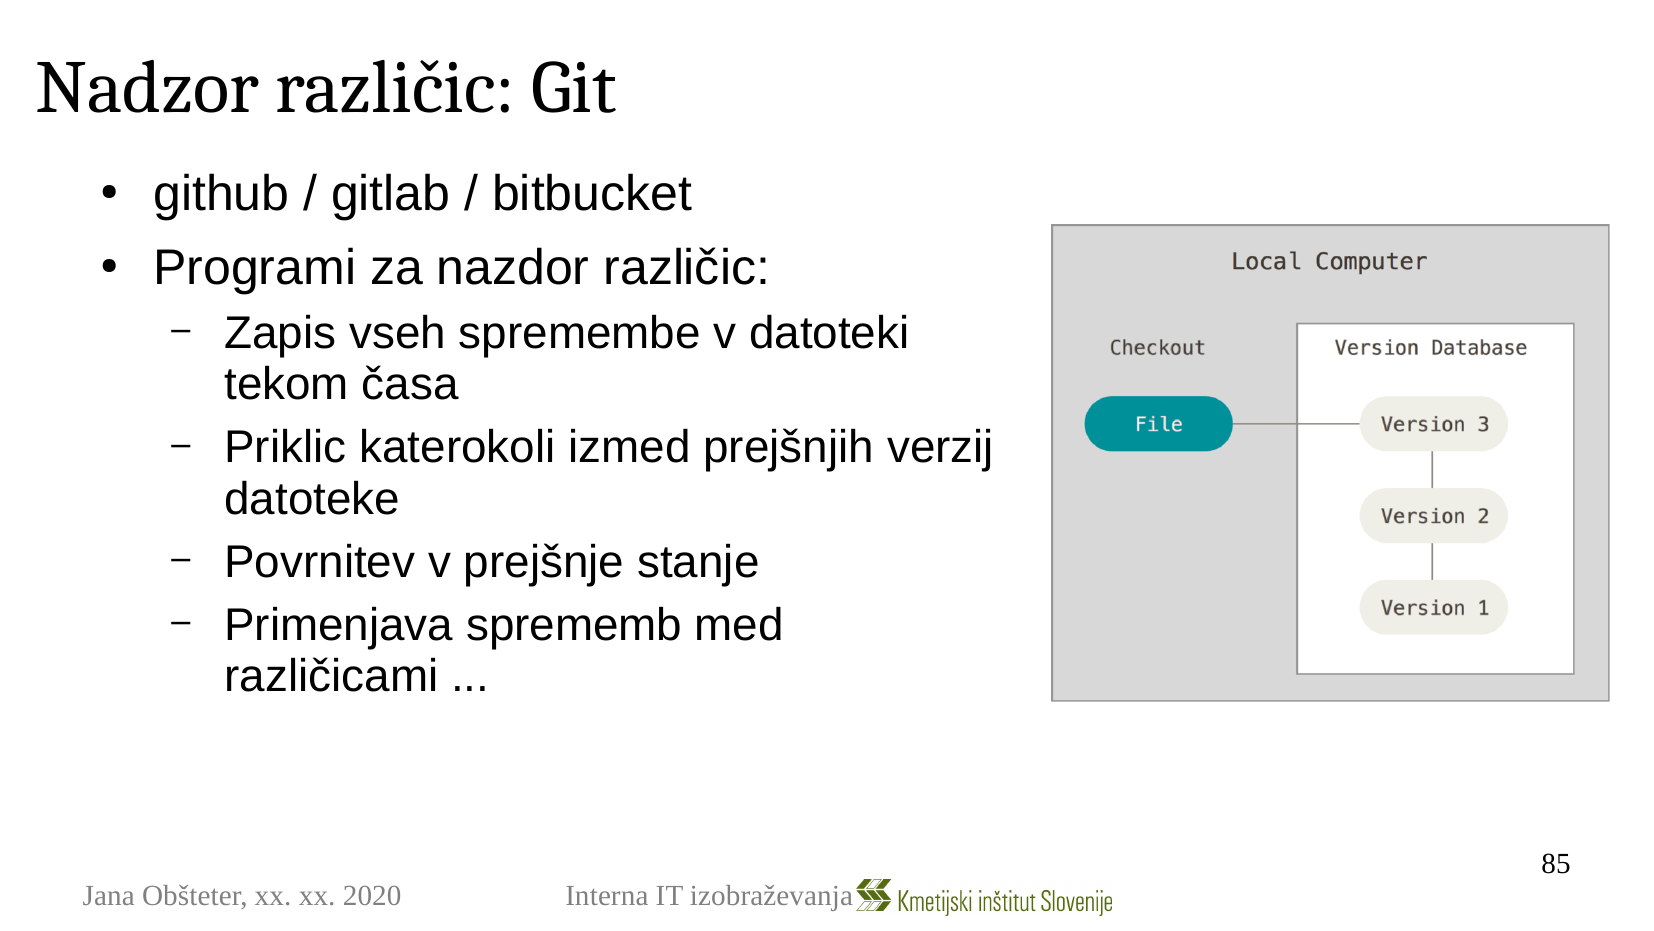

# Nadzor različic: Git
github / gitlab / bitbucket
Programi za nazdor različic:
Zapis vseh spremembe v datoteki tekom časa
Priklic katerokoli izmed prejšnjih verzij datoteke
Povrnitev v prejšnje stanje
Primenjava sprememb med različicami ...
85